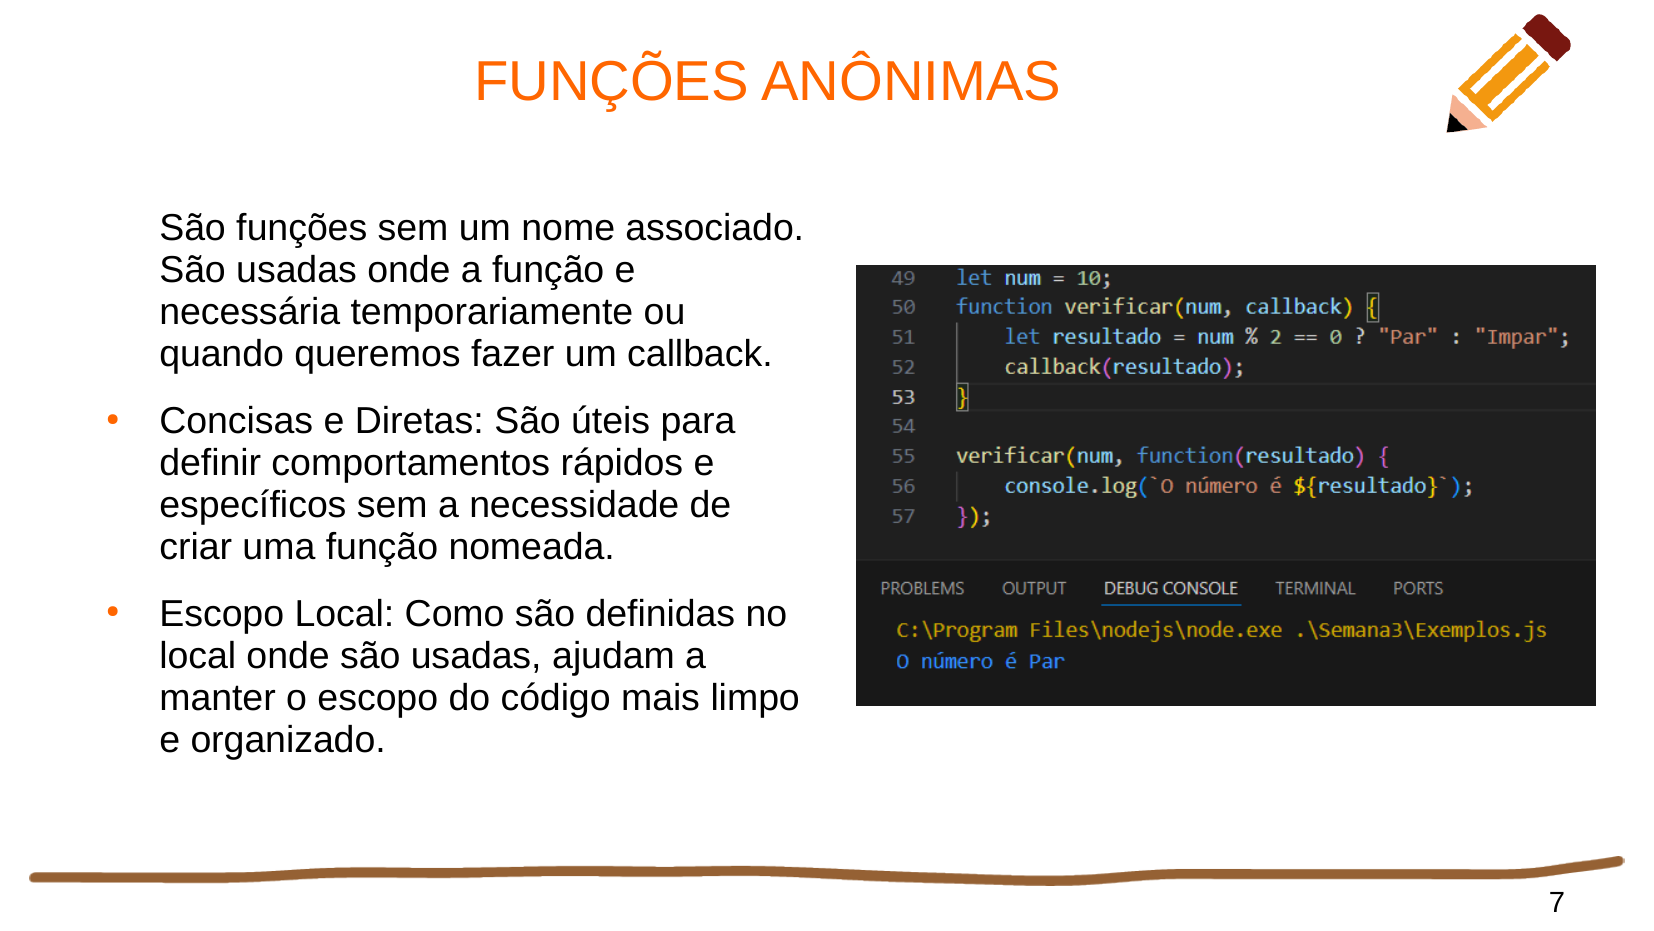

# FUNÇÕES ANÔNIMAS
São funções sem um nome associado. São usadas onde a função e necessária temporariamente ou quando queremos fazer um callback.
Concisas e Diretas: São úteis para definir comportamentos rápidos e específicos sem a necessidade de criar uma função nomeada.
Escopo Local: Como são definidas no local onde são usadas, ajudam a manter o escopo do código mais limpo e organizado.
7